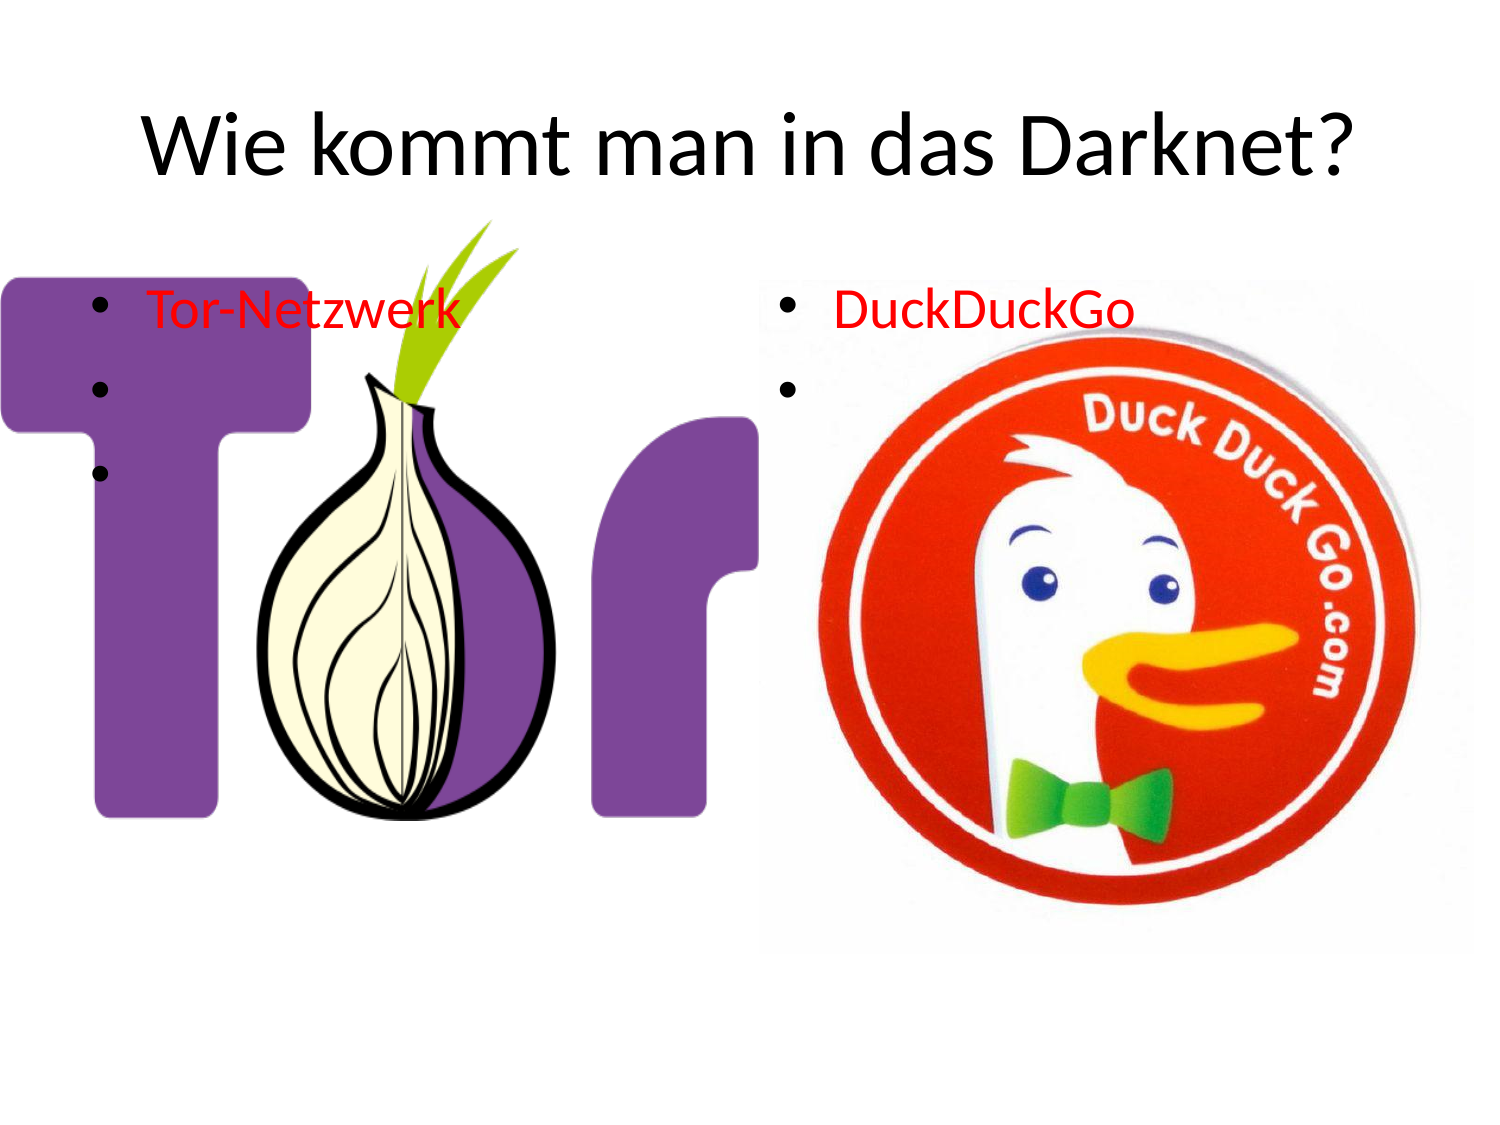

# Wie kommt man in das Darknet?
Tor-Netzwerk
DuckDuckGo